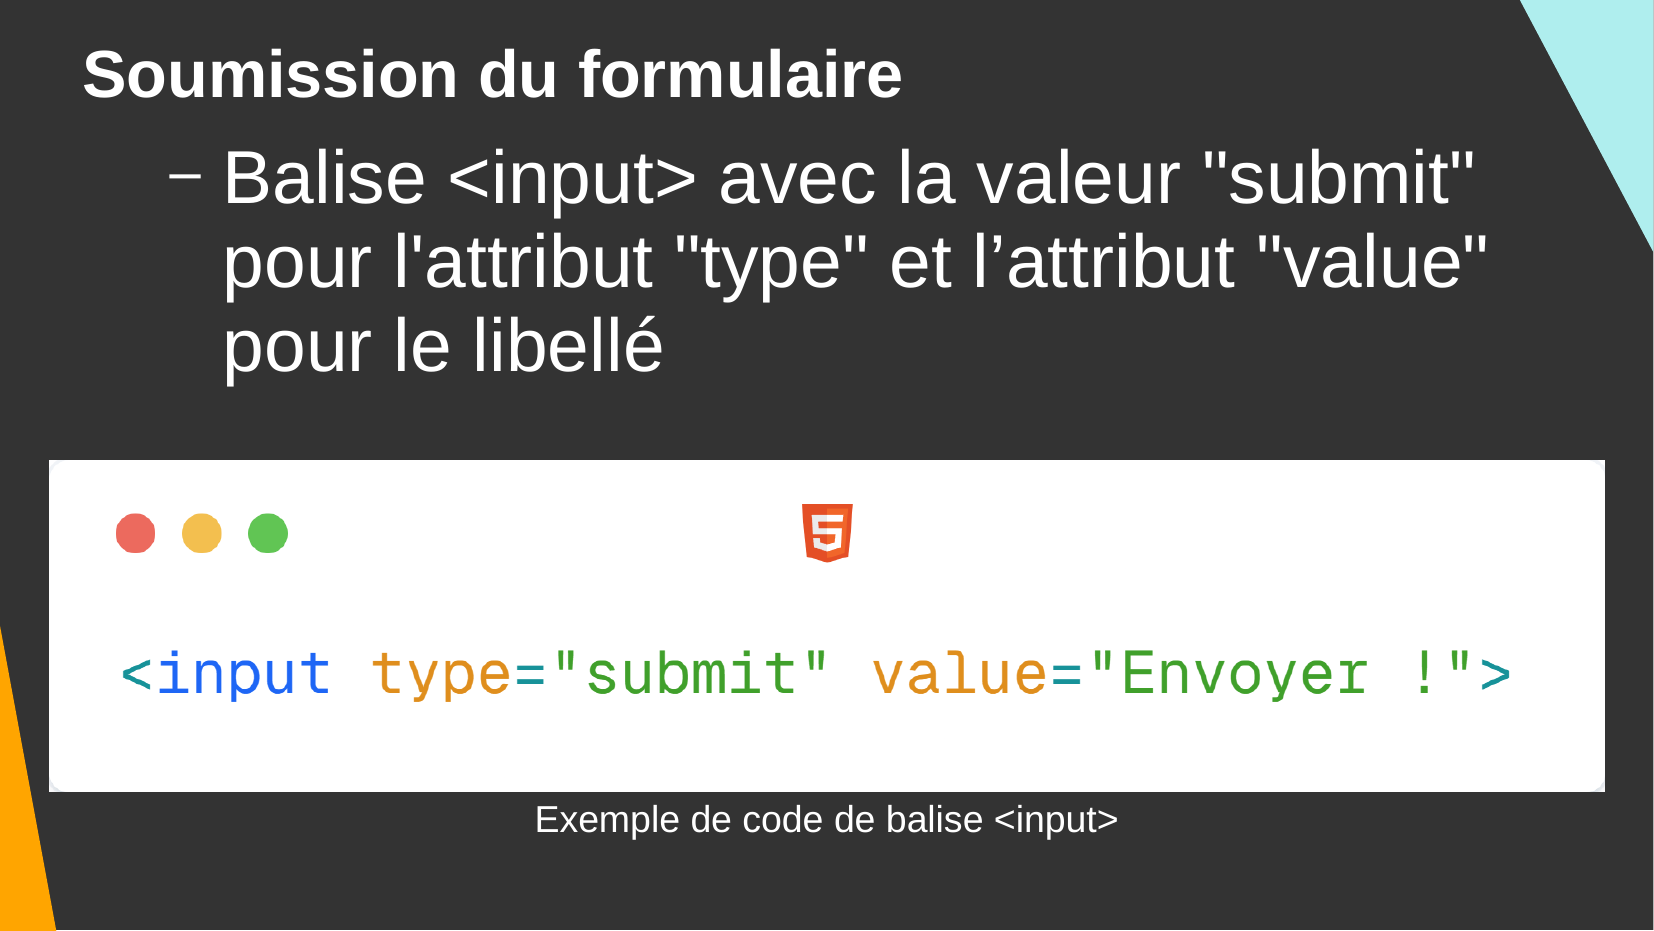

# Soumission du formulaire
Balise <input> avec la valeur "submit" pour l'attribut "type" et l’attribut "value" pour le libellé
Exemple de code de balise <input>